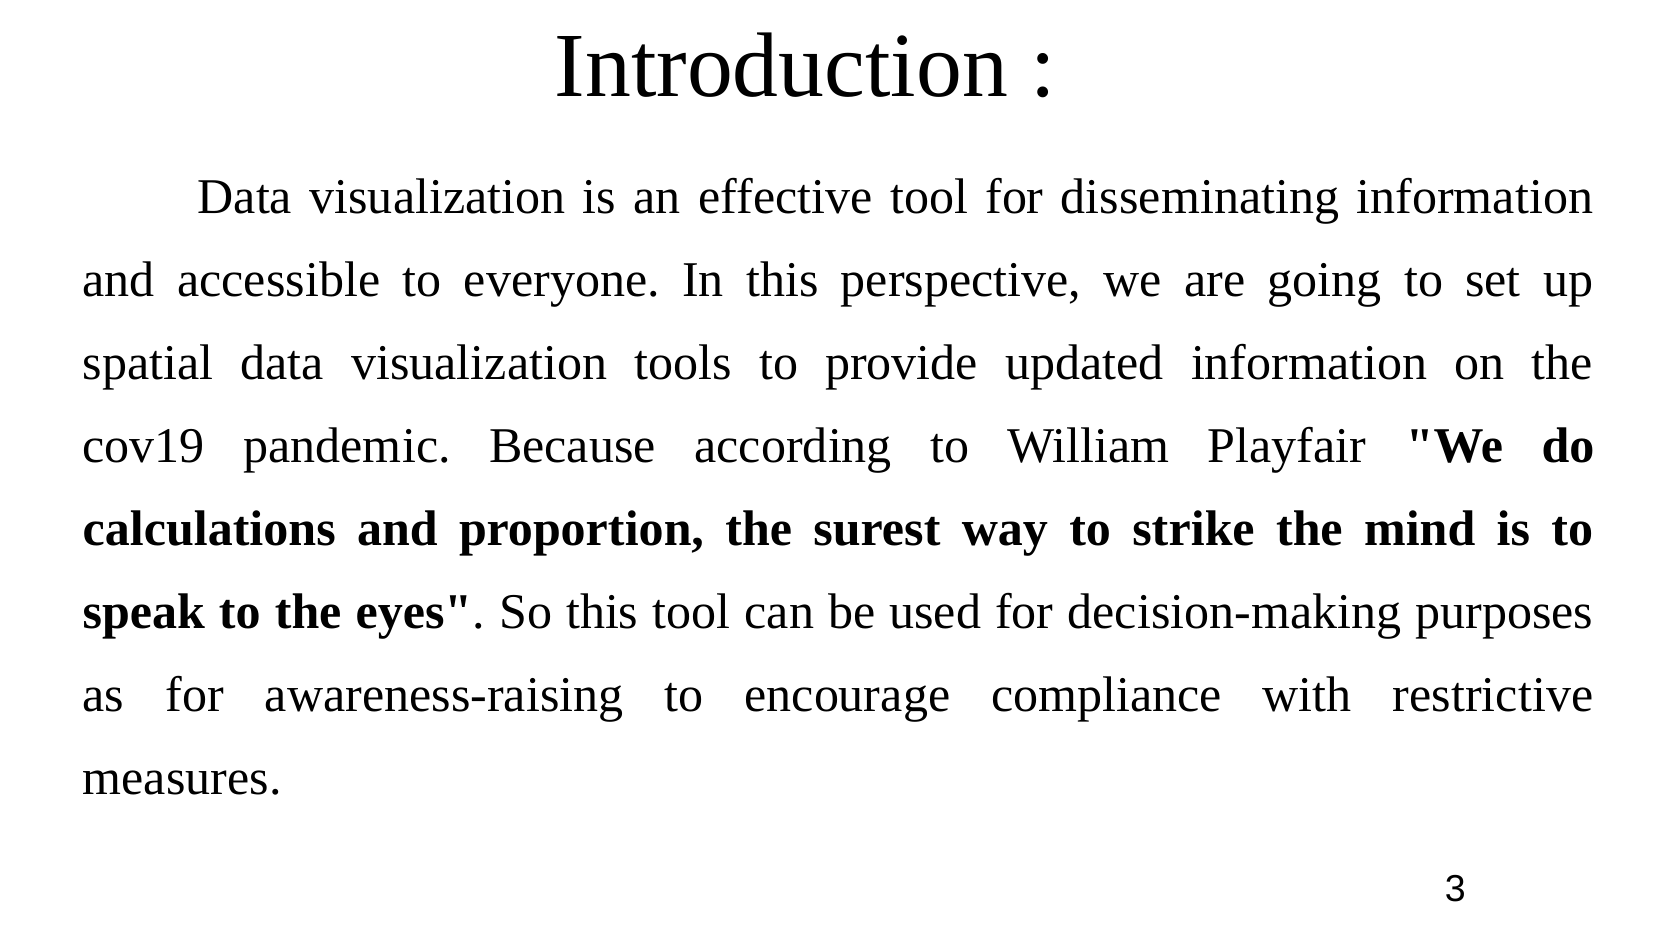

# Introduction :
 Data visualization is an effective tool for disseminating information and accessible to everyone. In this perspective, we are going to set up spatial data visualization tools to provide updated information on the cov19 pandemic. Because according to William Playfair "We do calculations and proportion, the surest way to strike the mind is to speak to the eyes". So this tool can be used for decision-making purposes as for awareness-raising to encourage compliance with restrictive measures.